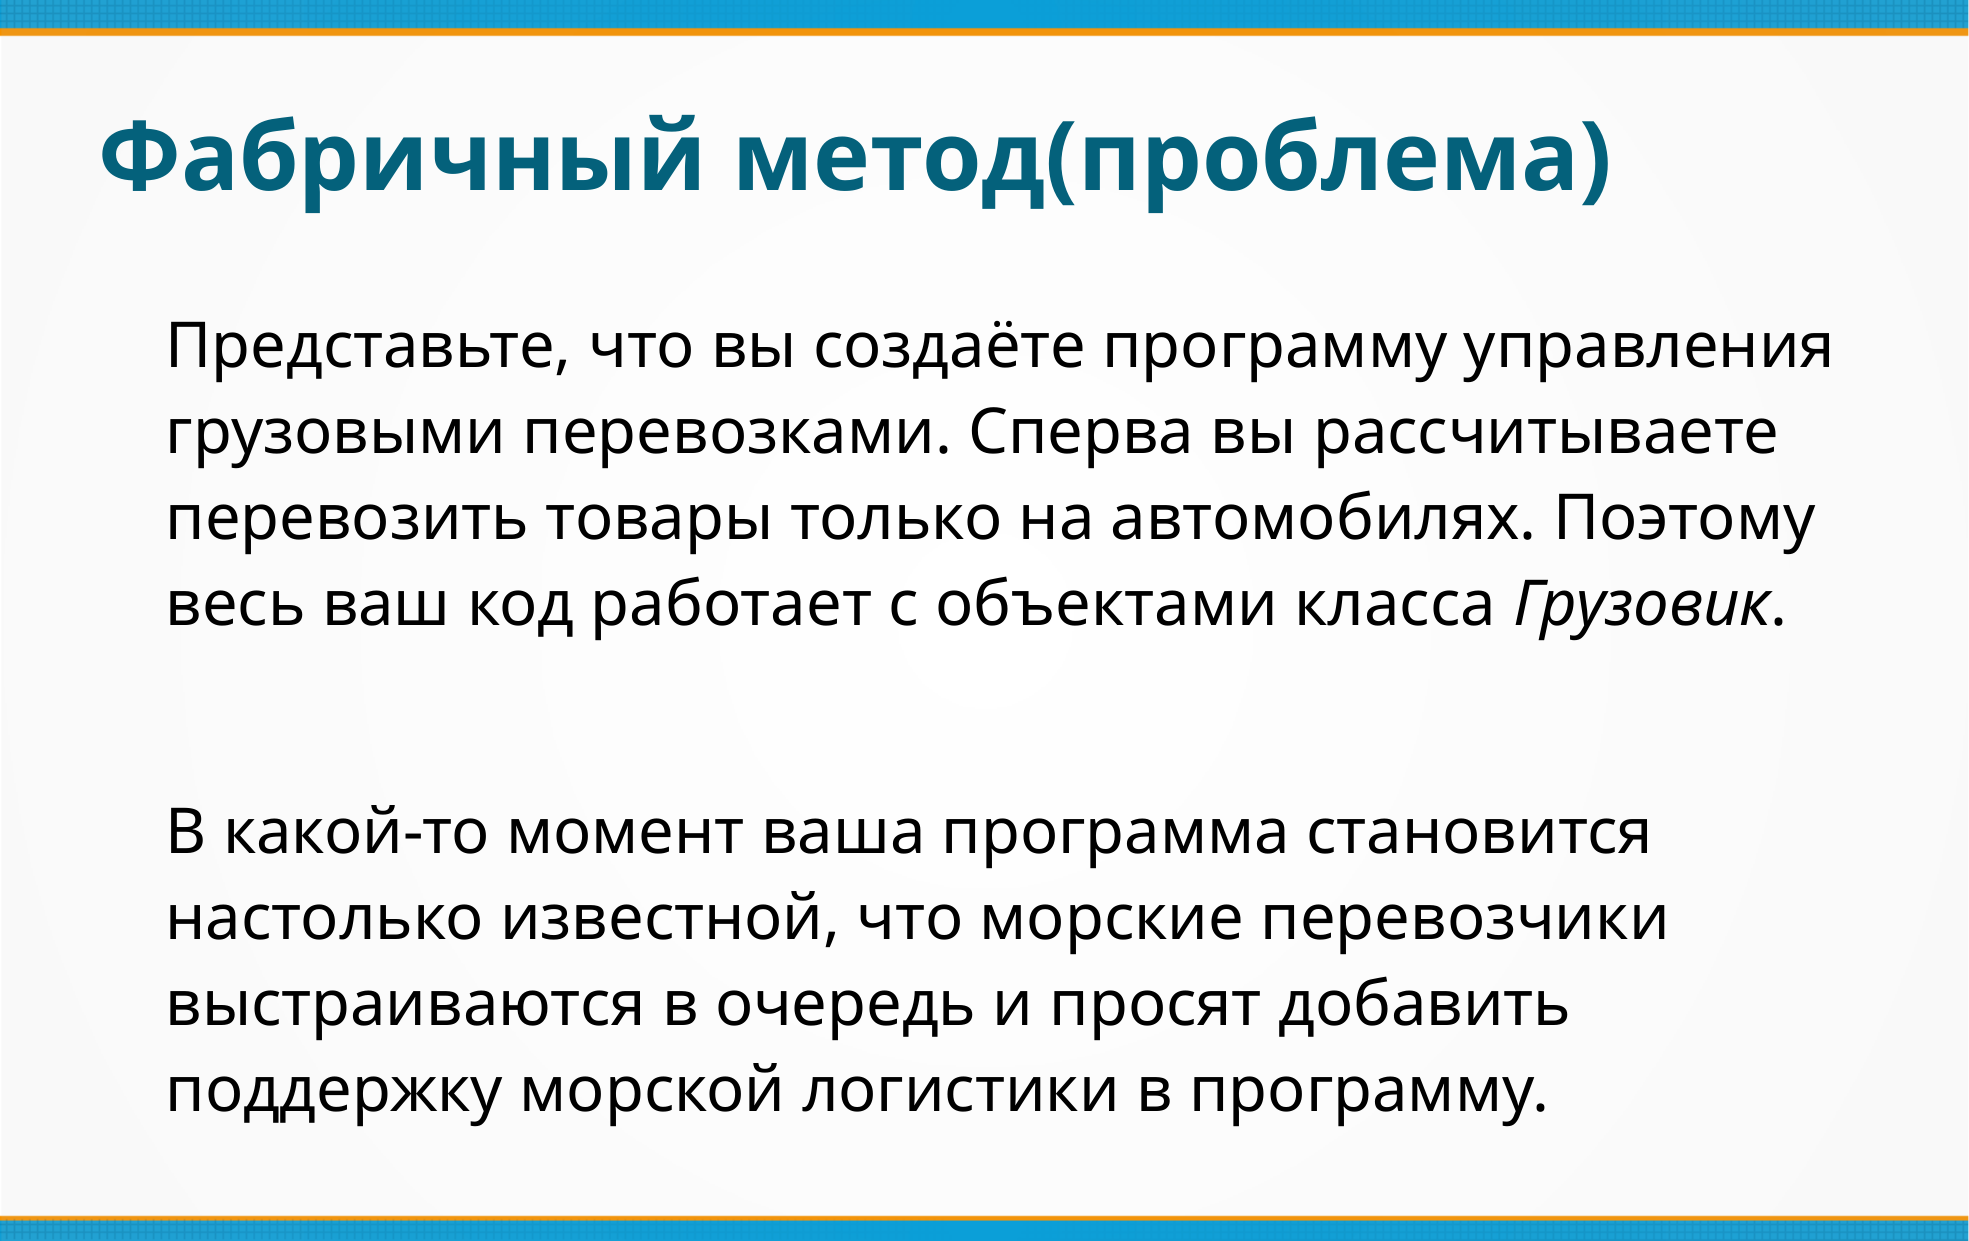

# Фабричный метод(проблема)
Представьте, что вы создаёте программу управления грузовыми перевозками. Сперва вы рассчитываете перевозить товары только на автомобилях. Поэтому весь ваш код работает с объектами класса Грузовик.
В какой-то момент ваша программа становится настолько известной, что морские перевозчики выстраиваются в очередь и просят добавить поддержку морской логистики в программу.